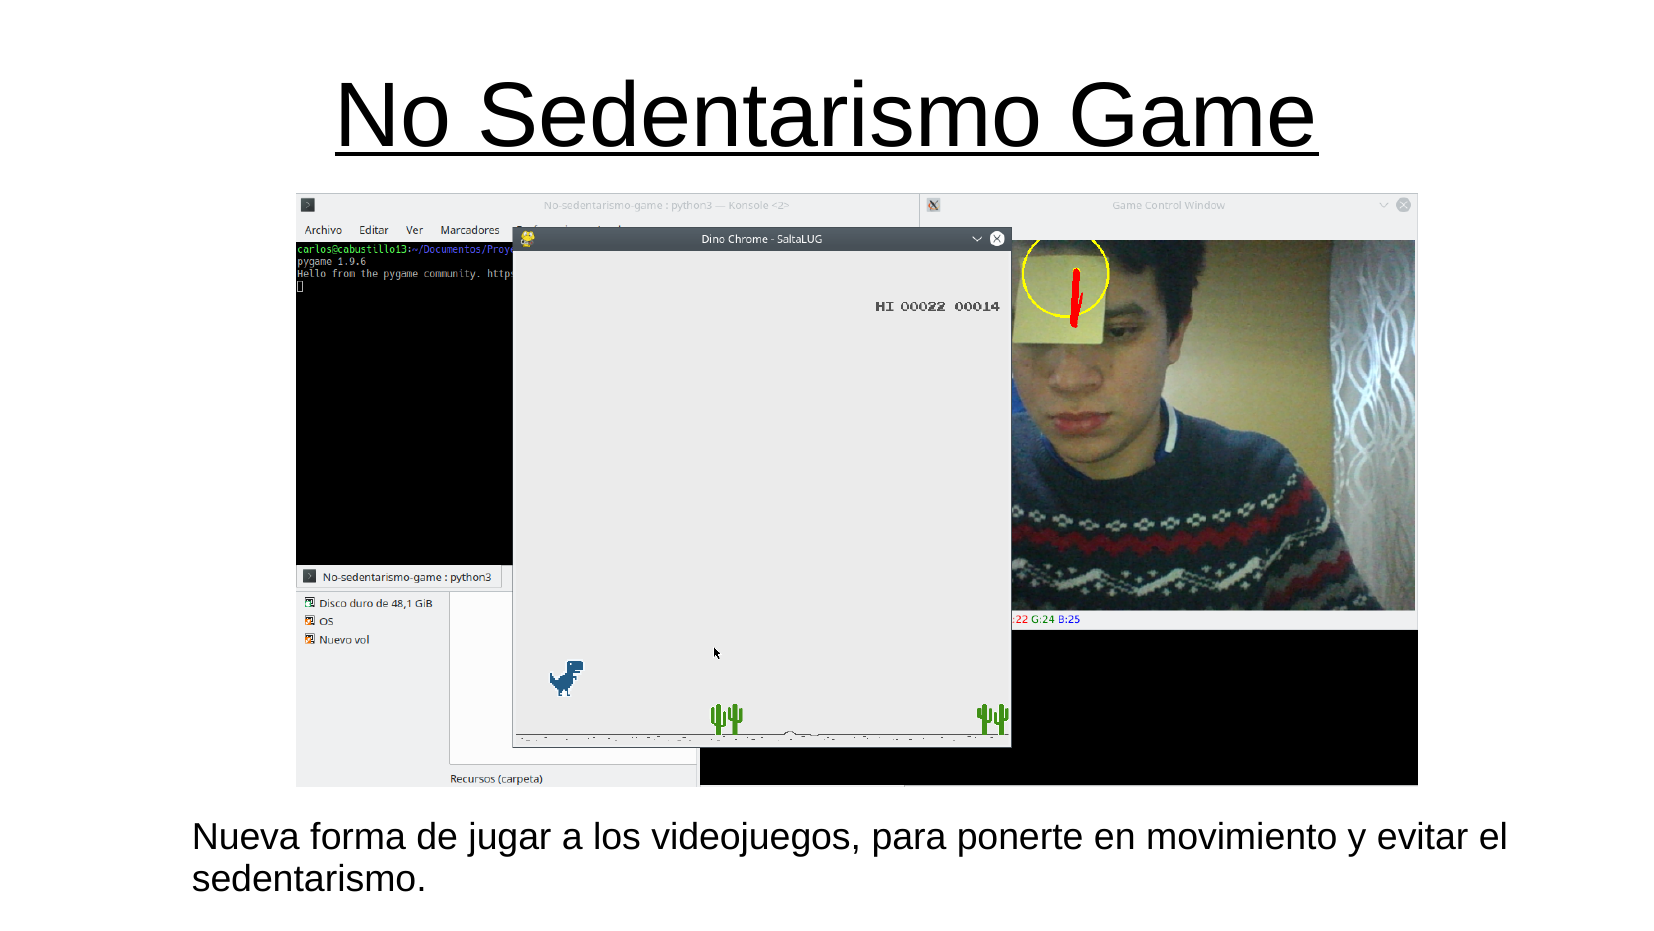

# No Sedentarismo Game
Nueva forma de jugar a los videojuegos, para ponerte en movimiento y evitar el sedentarismo.